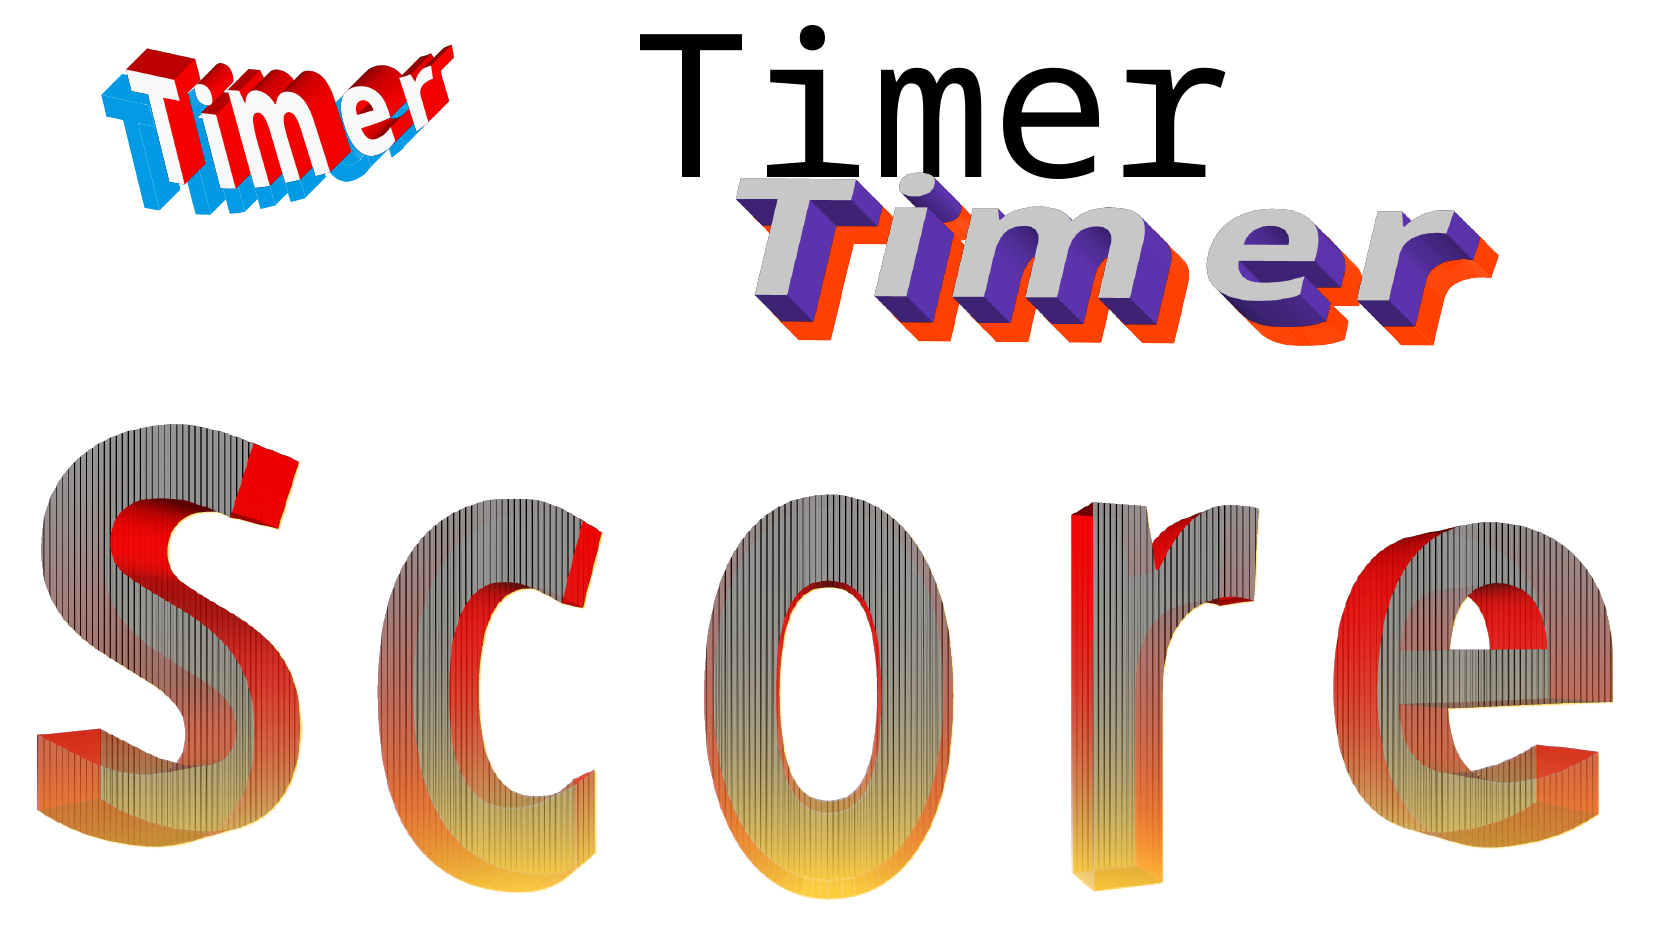

# Timer
Timer
Timer
S c o r e